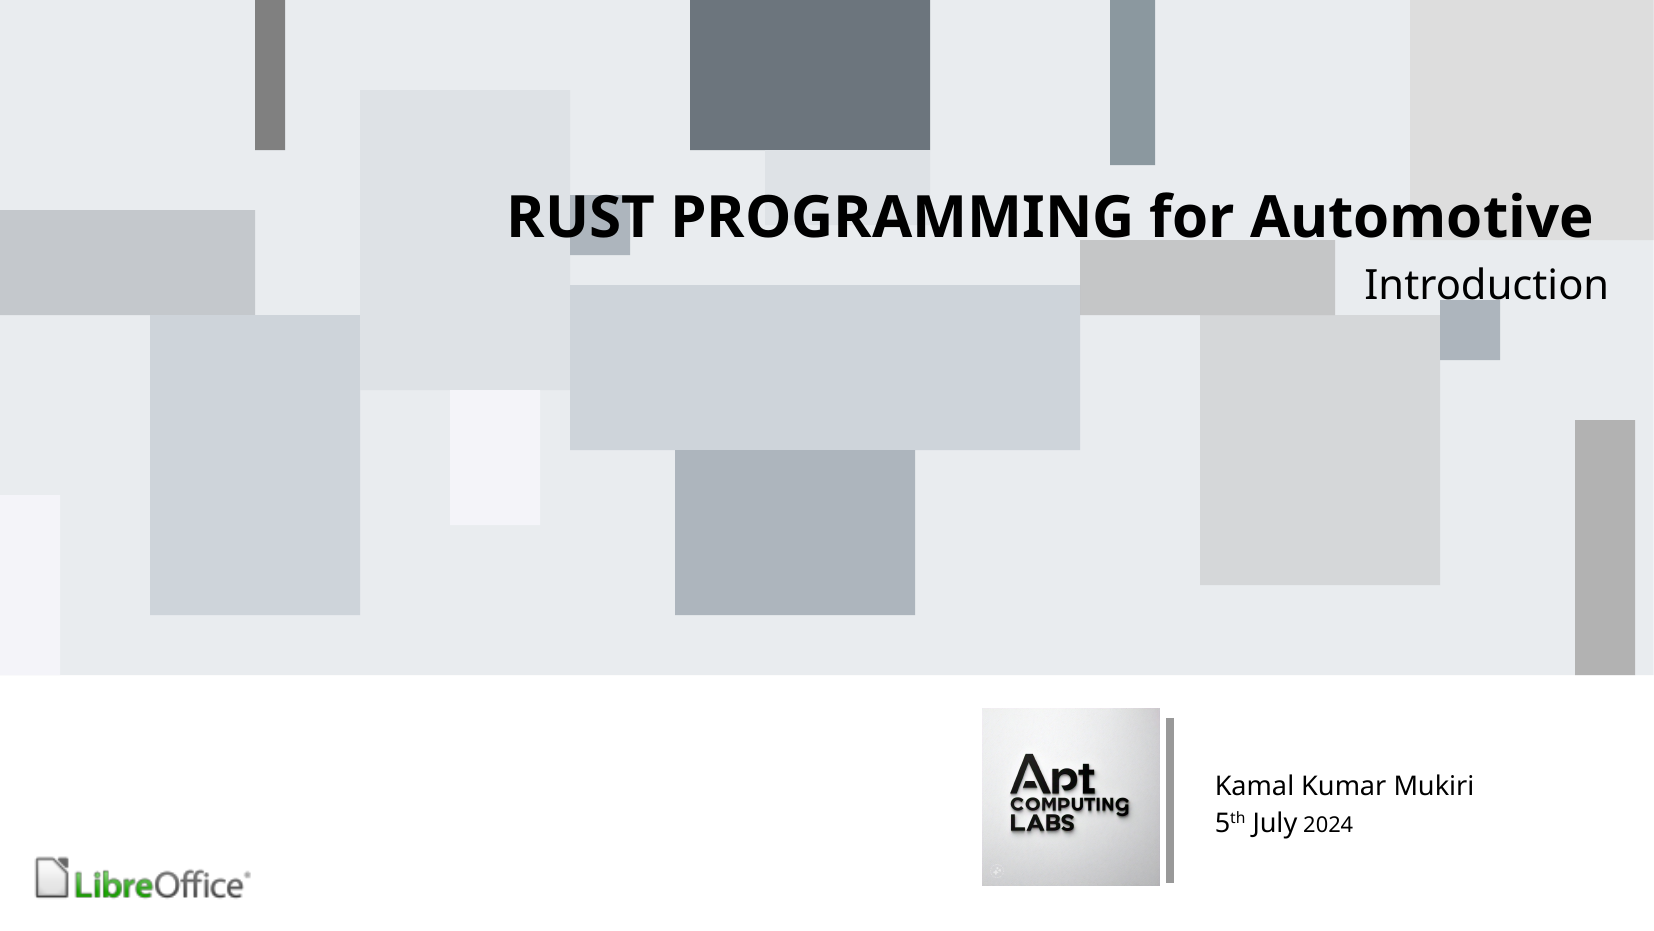

RUST PROGRAMMING for Automotive
Introduction
Kamal Kumar Mukiri
5th July 2024